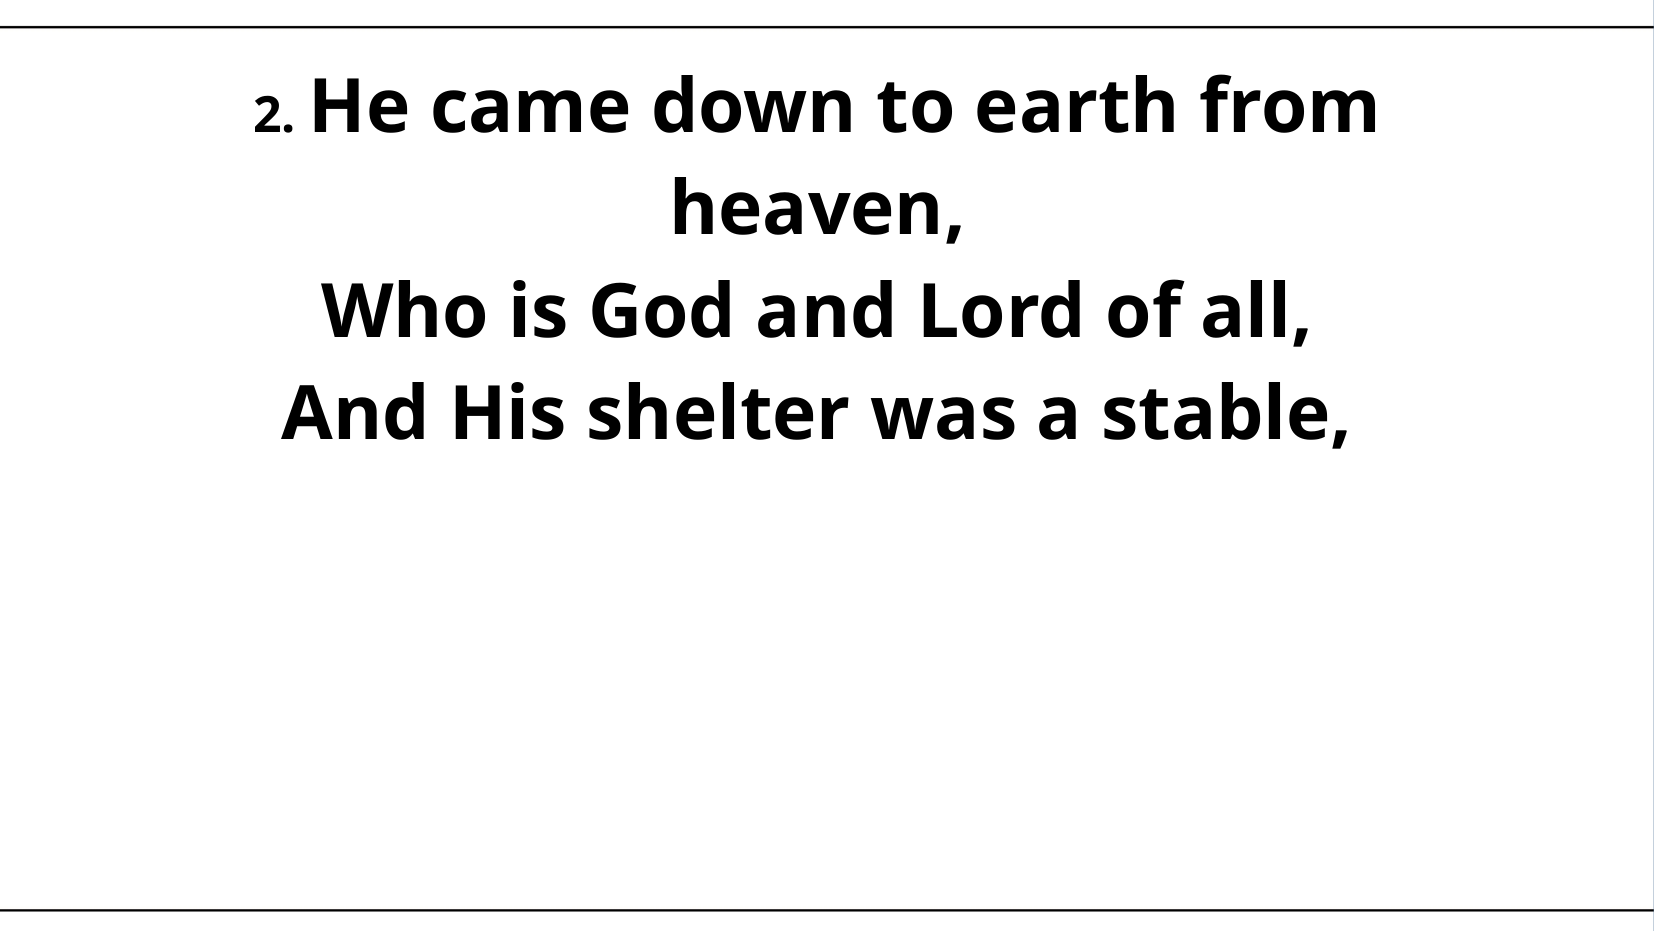

2. He came down to earth from heaven,
Who is God and Lord of all,
And His shelter was a stable,